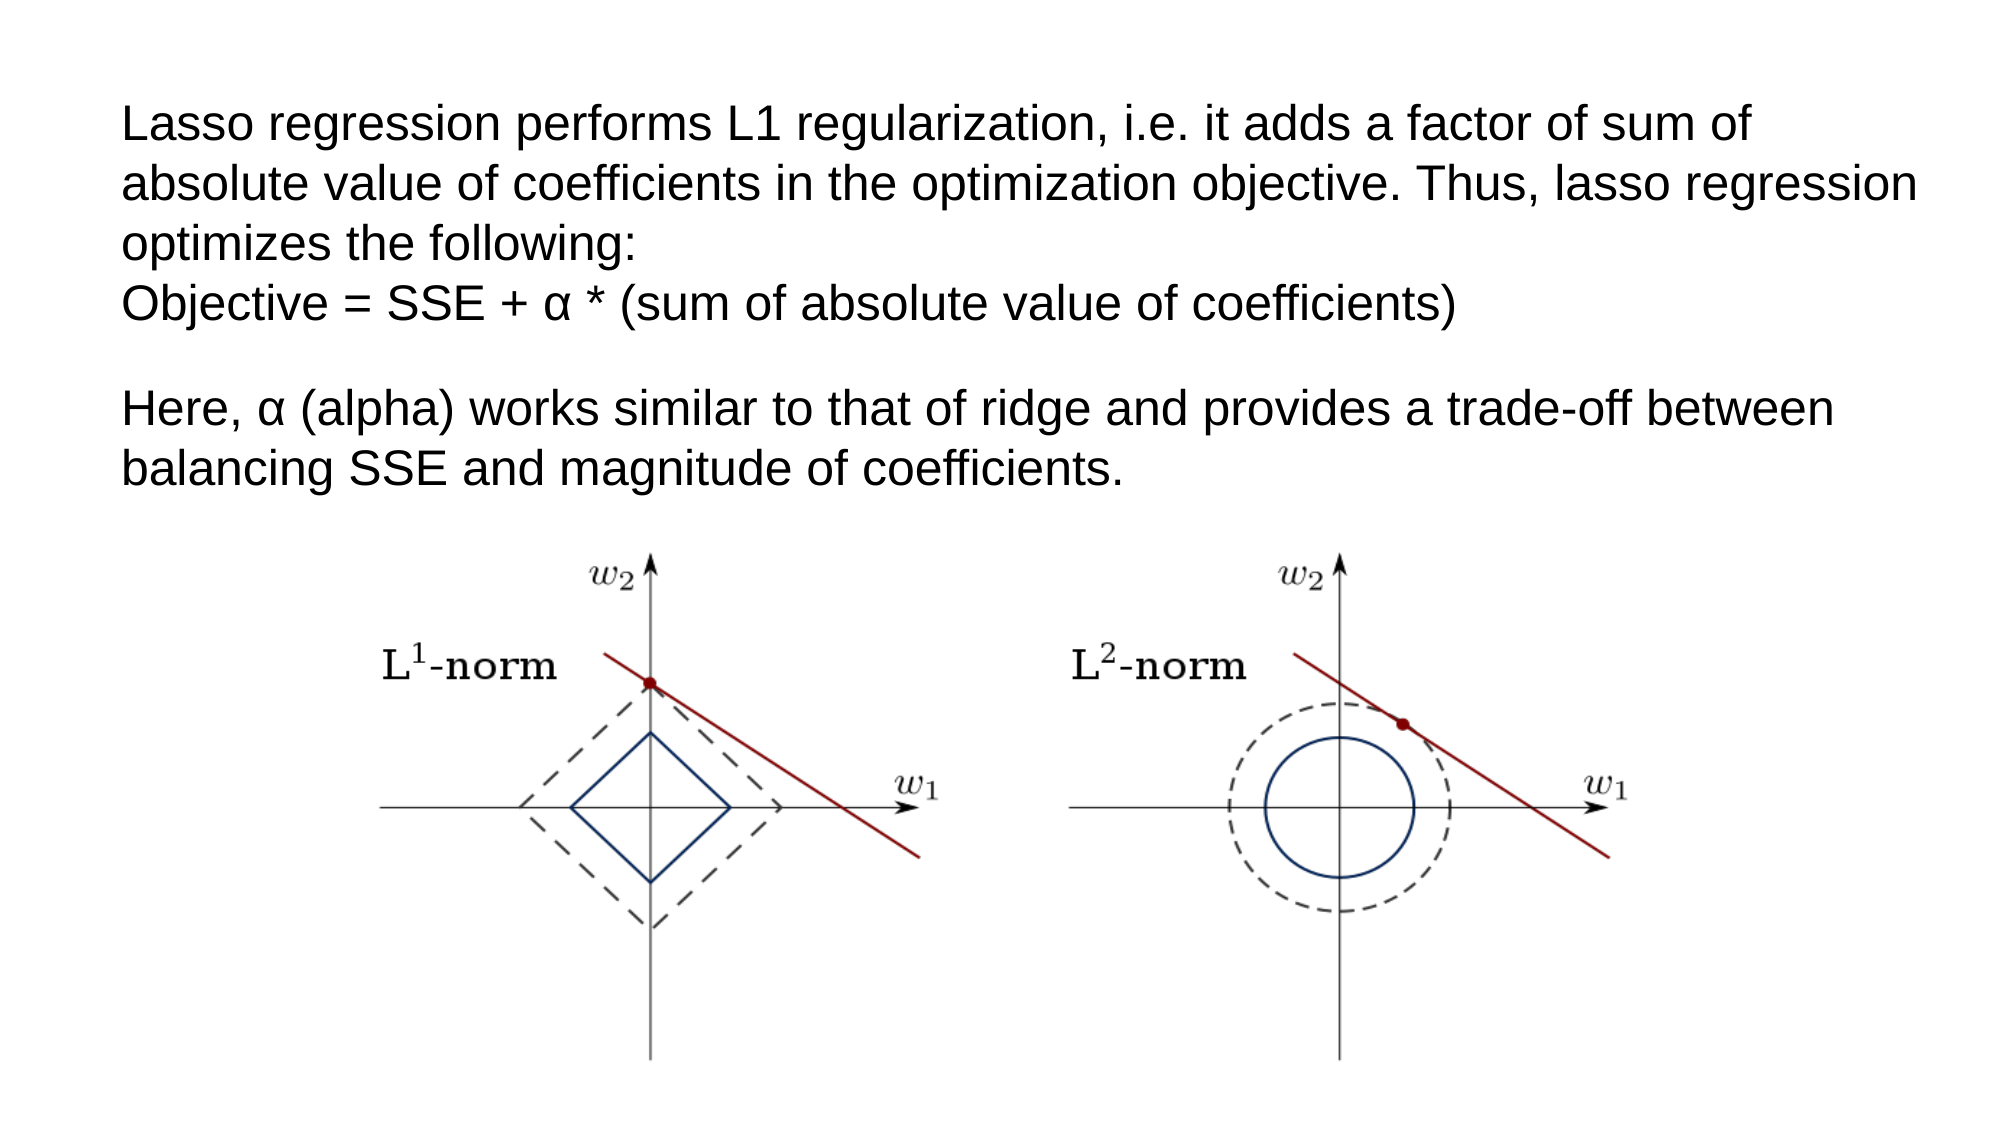

Lasso regression performs L1 regularization, i.e. it adds a factor of sum of absolute value of coefficients in the optimization objective. Thus, lasso regression optimizes the following:
Objective = SSE + α * (sum of absolute value of coefficients)
Here, α (alpha) works similar to that of ridge and provides a trade-off between balancing SSE and magnitude of coefficients.